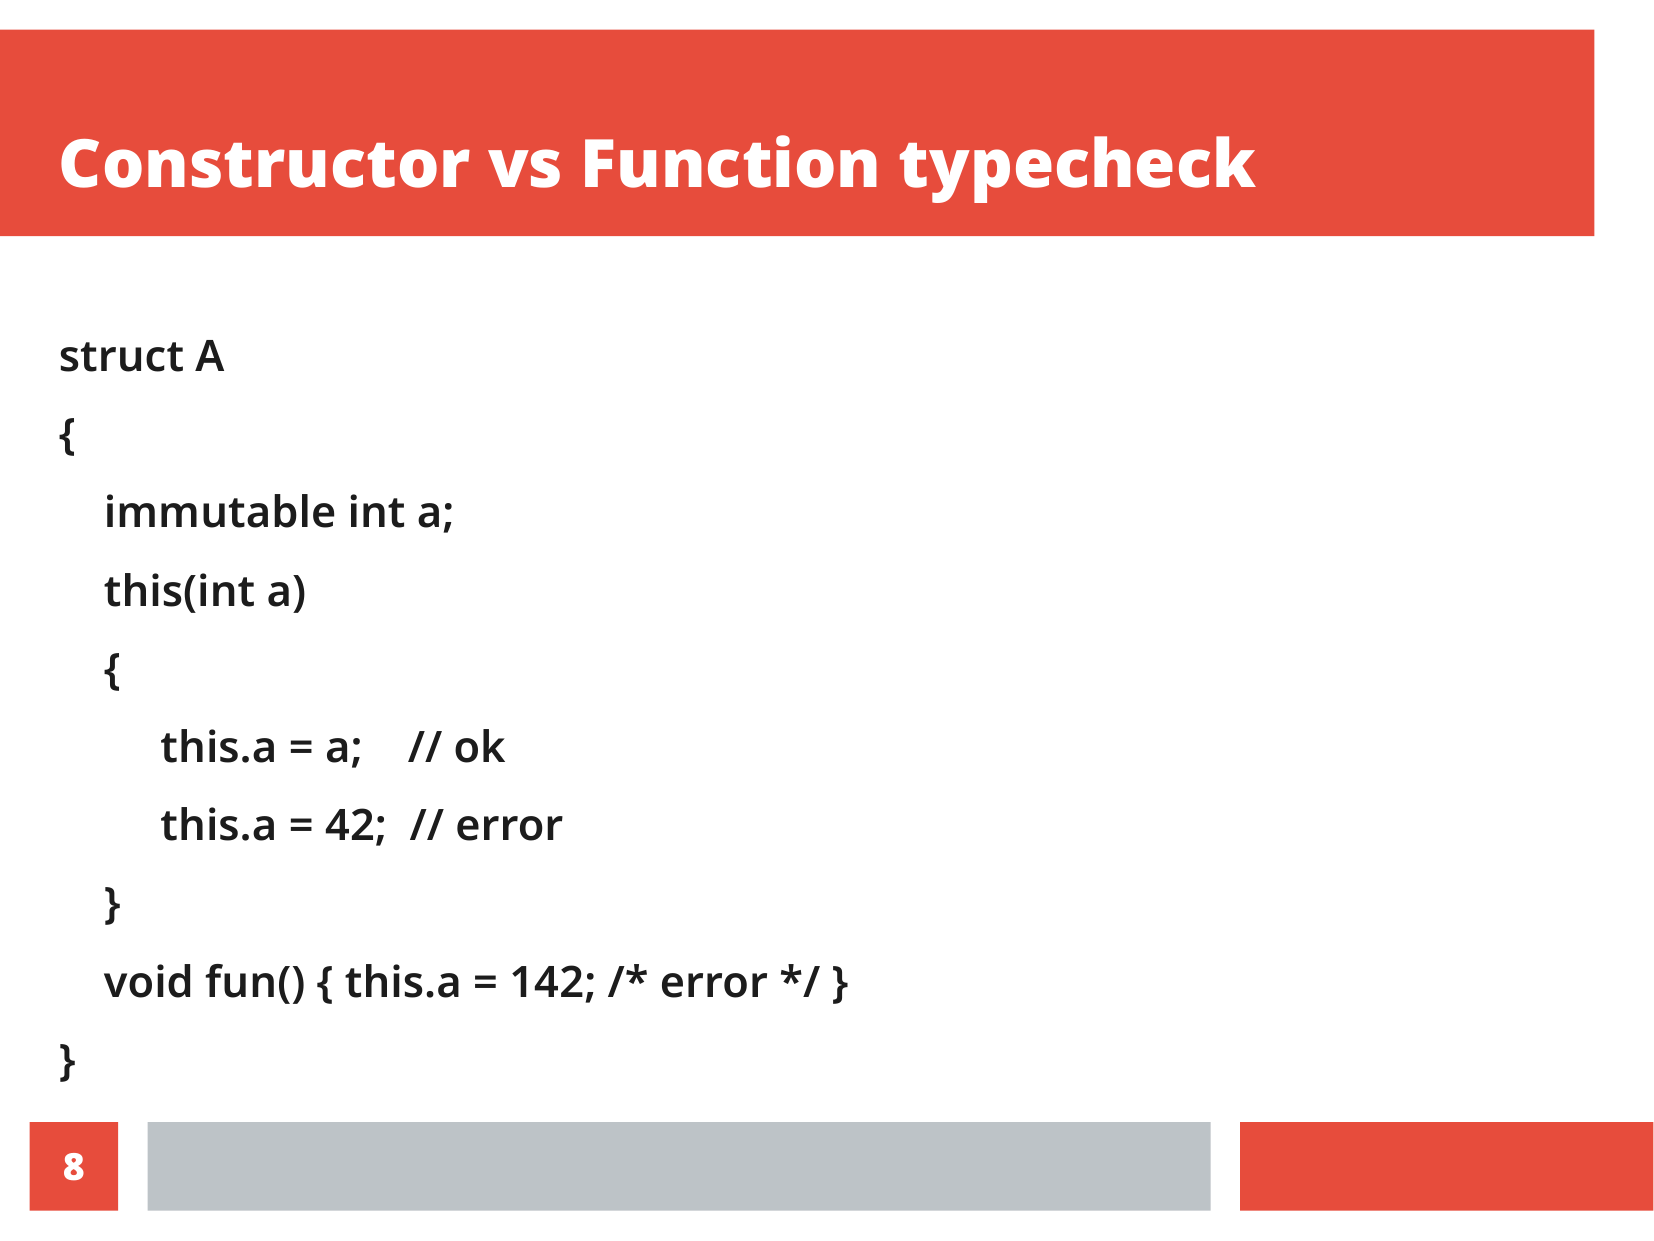

# Constructor vs Function typecheck
struct A
{
 immutable int a;
 this(int a)
 {
 this.a = a; // ok
 this.a = 42; // error
 }
 void fun() { this.a = 142; /* error */ }
}
8